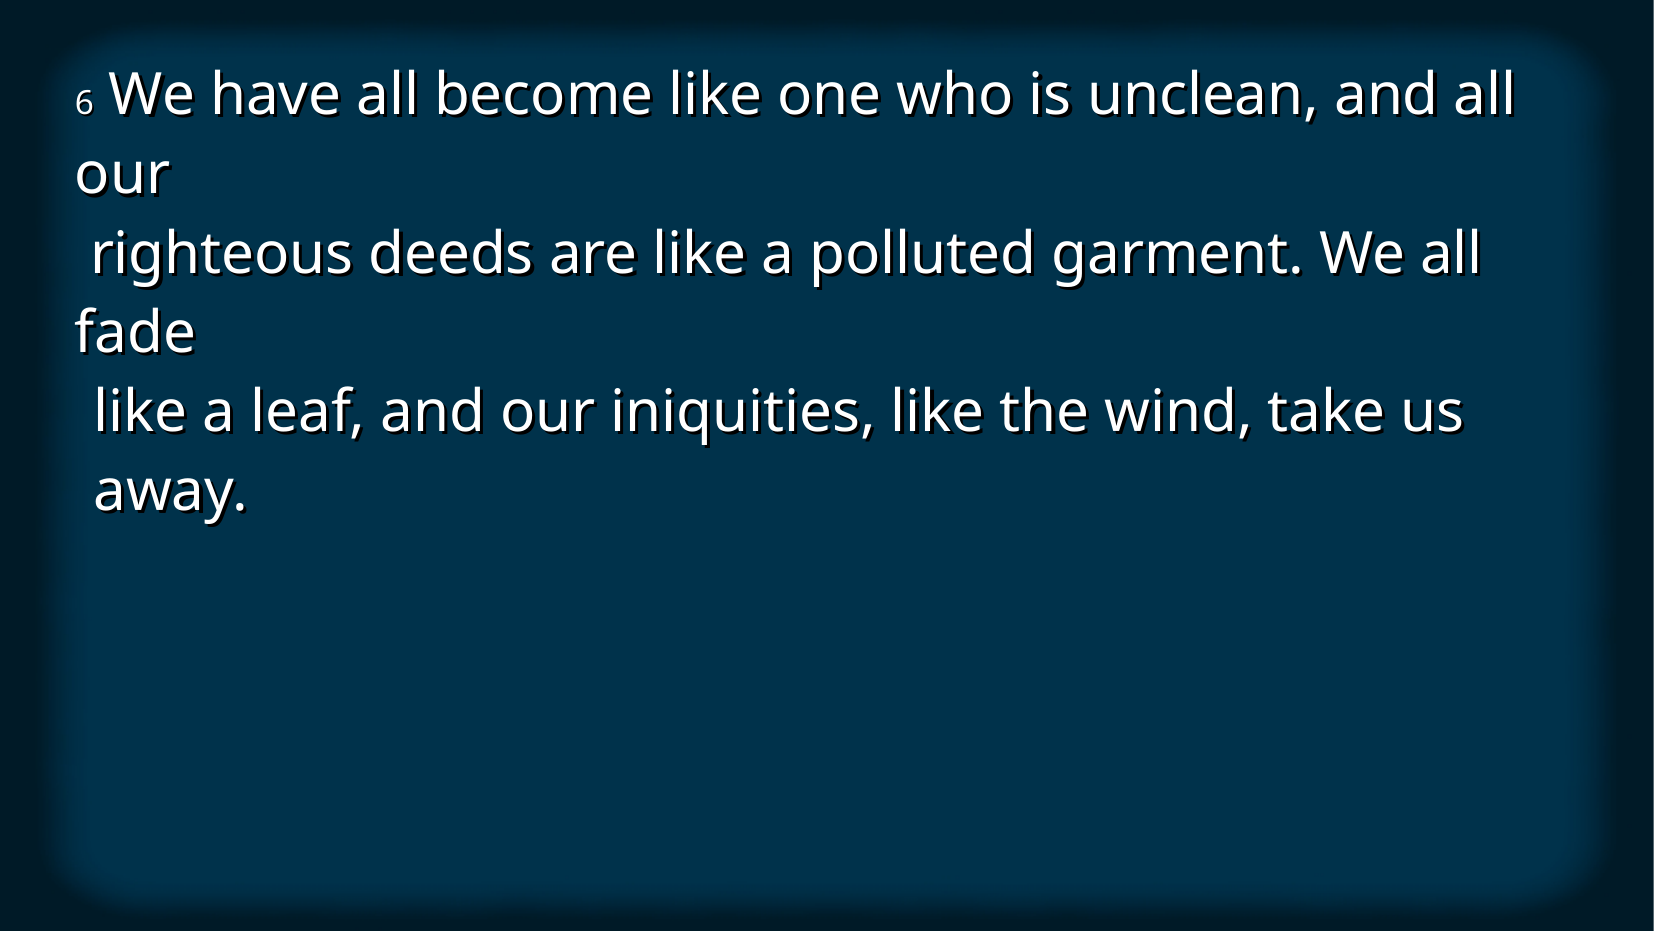

6 We have all become like one who is unclean, and all our
 righteous deeds are like a polluted garment. We all fade
like a leaf, and our iniquities, like the wind, take us away.